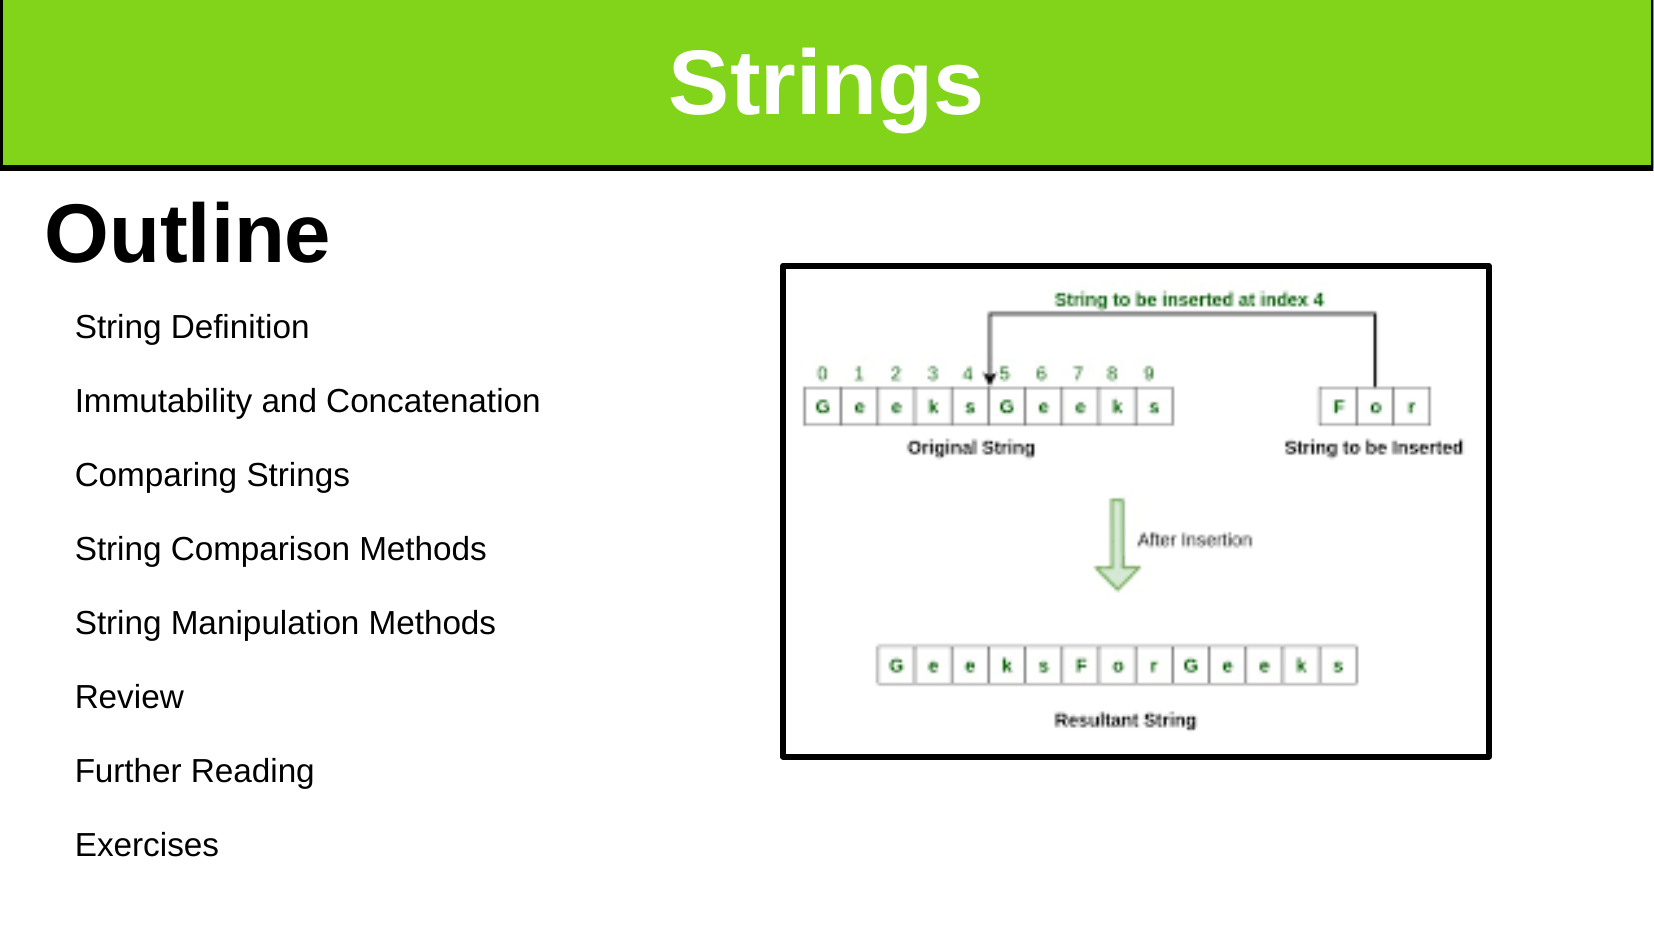

# Strings
Outline
String Definition
Immutability and Concatenation
Comparing Strings
String Comparison Methods
String Manipulation Methods
Review
Further Reading
Exercises